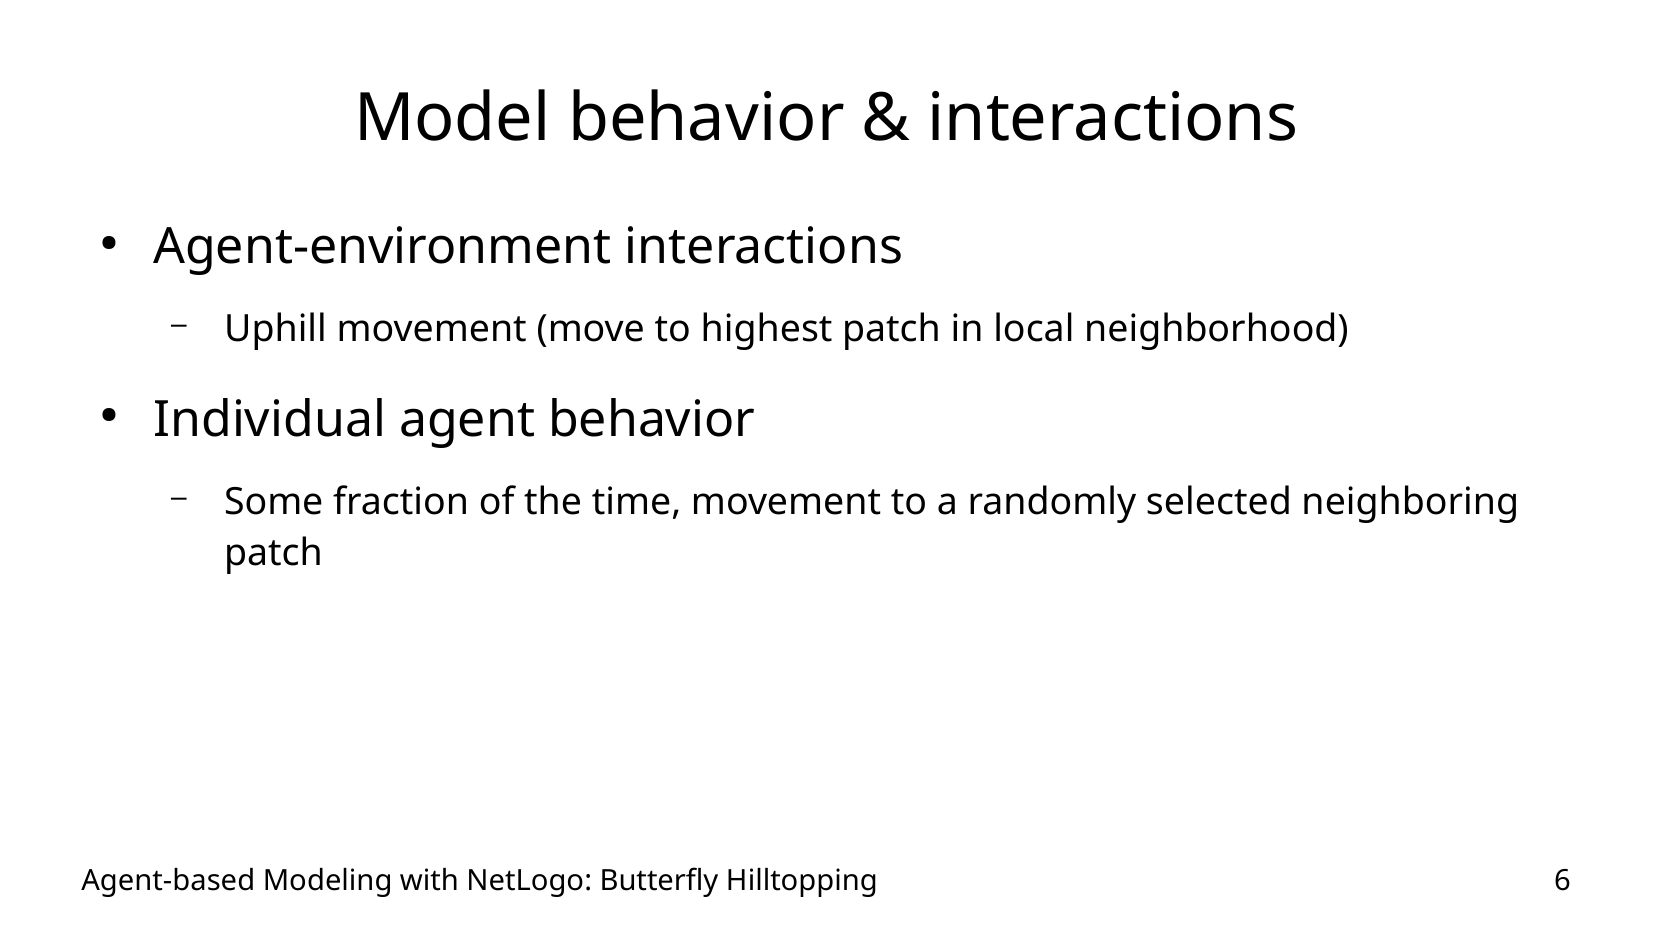

# Model behavior & interactions
Agent-environment interactions
Uphill movement (move to highest patch in local neighborhood)
Individual agent behavior
Some fraction of the time, movement to a randomly selected neighboring patch
Agent-based Modeling with NetLogo: Butterfly Hilltopping
6